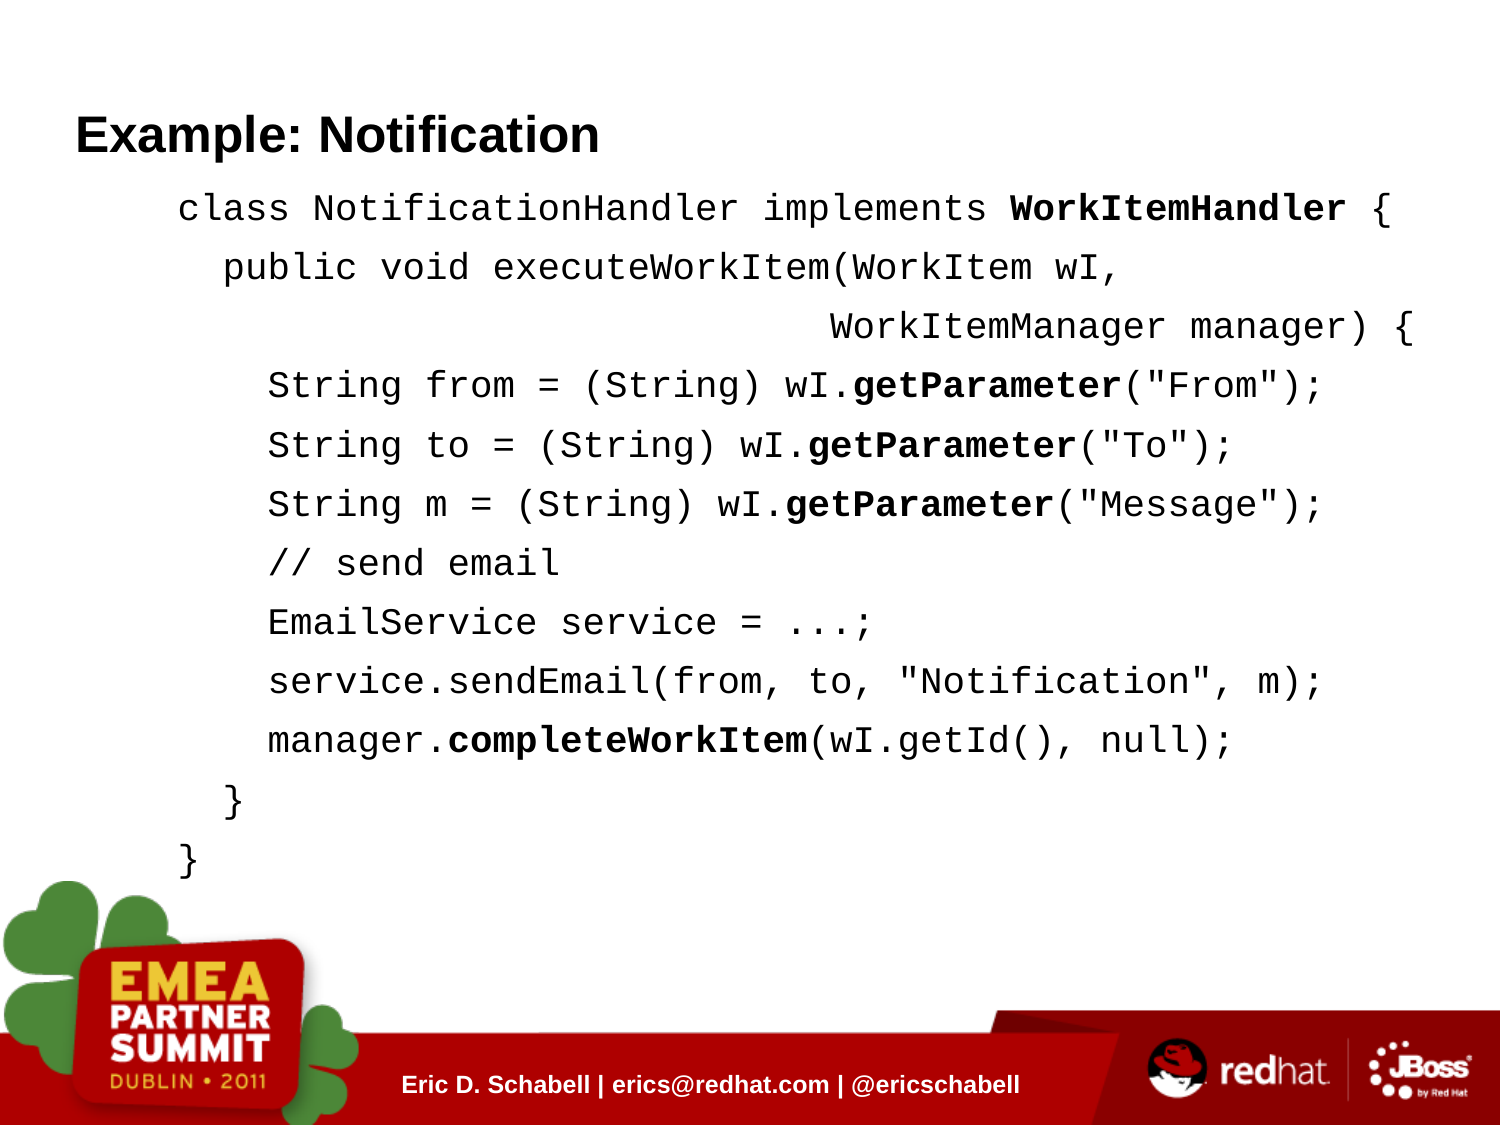

# Example: Notification
class NotificationHandler implements WorkItemHandler {
 public void executeWorkItem(WorkItem wI,
 WorkItemManager manager) {
 String from = (String) wI.getParameter("From");
 String to = (String) wI.getParameter("To");
 String m = (String) wI.getParameter("Message");
 // send email
 EmailService service = ...;
 service.sendEmail(from, to, "Notification", m);
 manager.completeWorkItem(wI.getId(), null);
 }
}